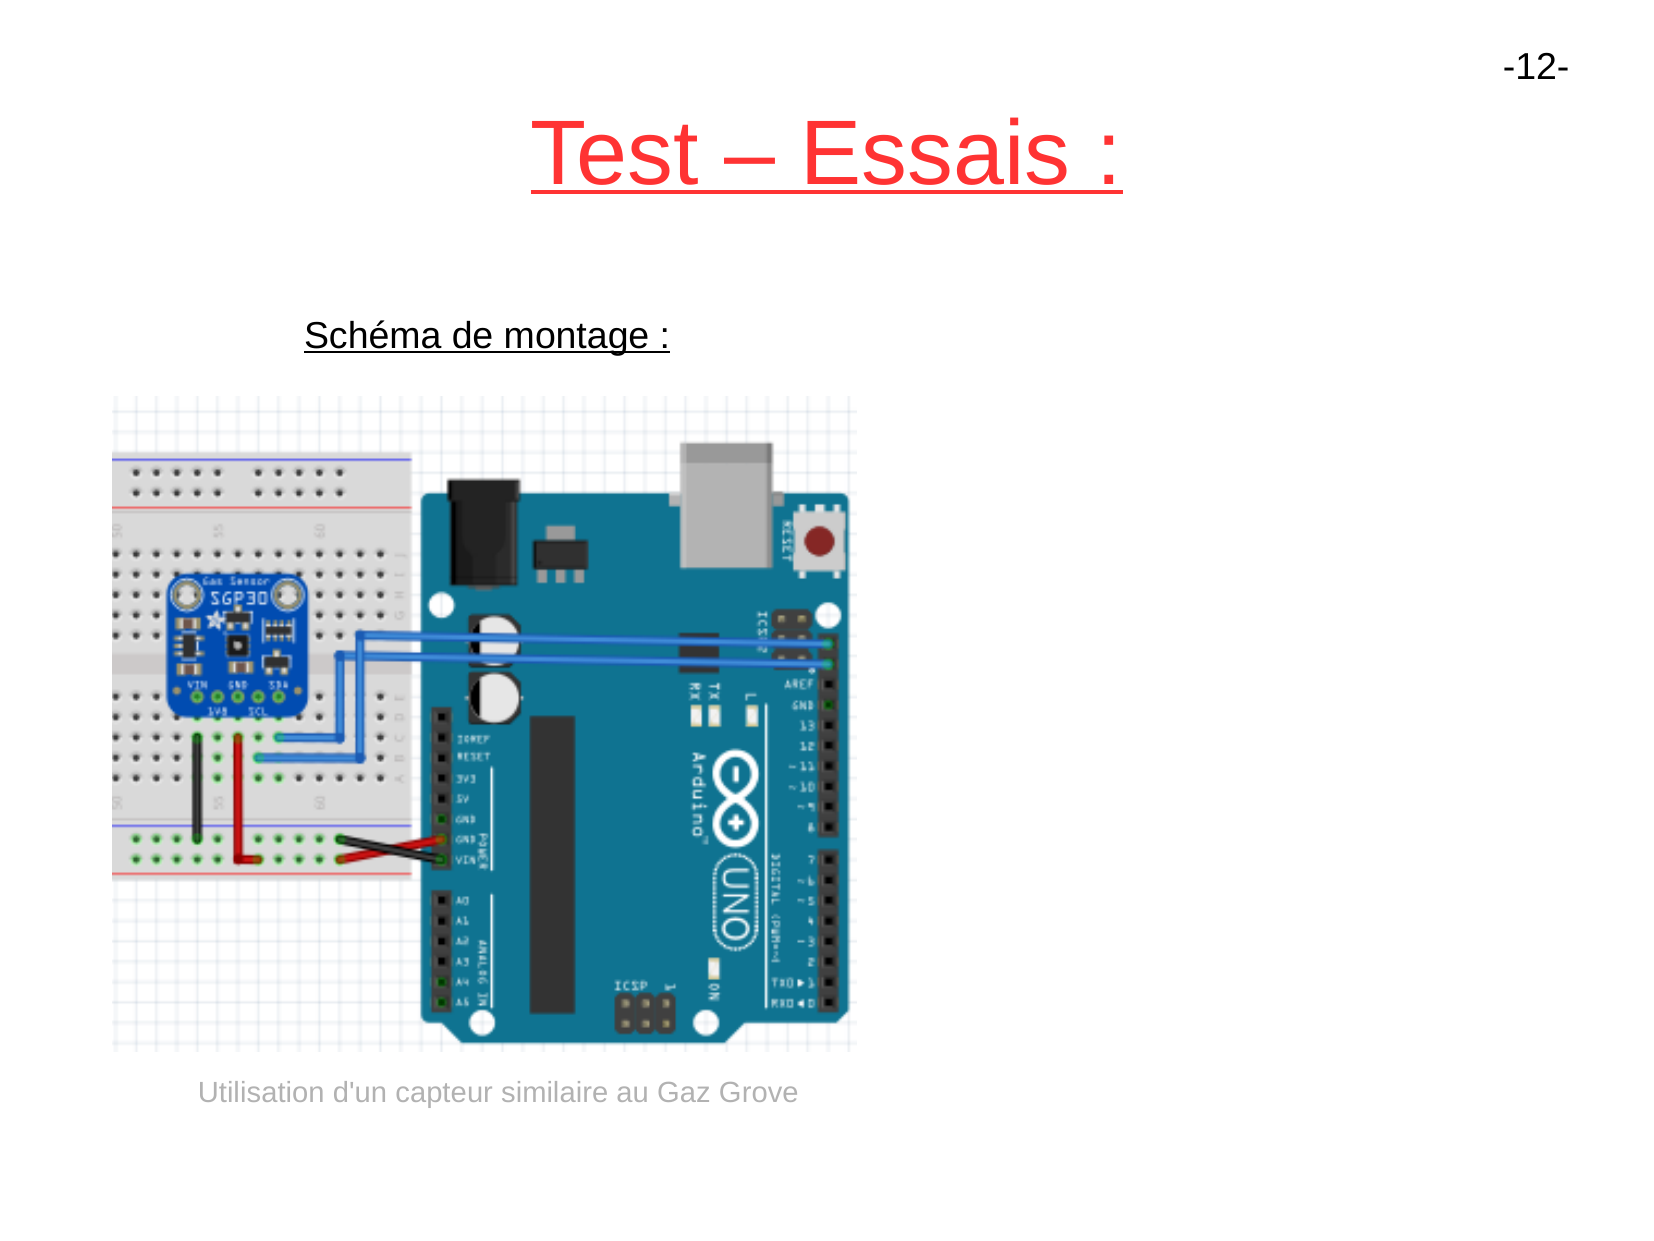

-12-
# Test – Essais :
Schéma de montage :
Utilisation d'un capteur similaire au Gaz Grove